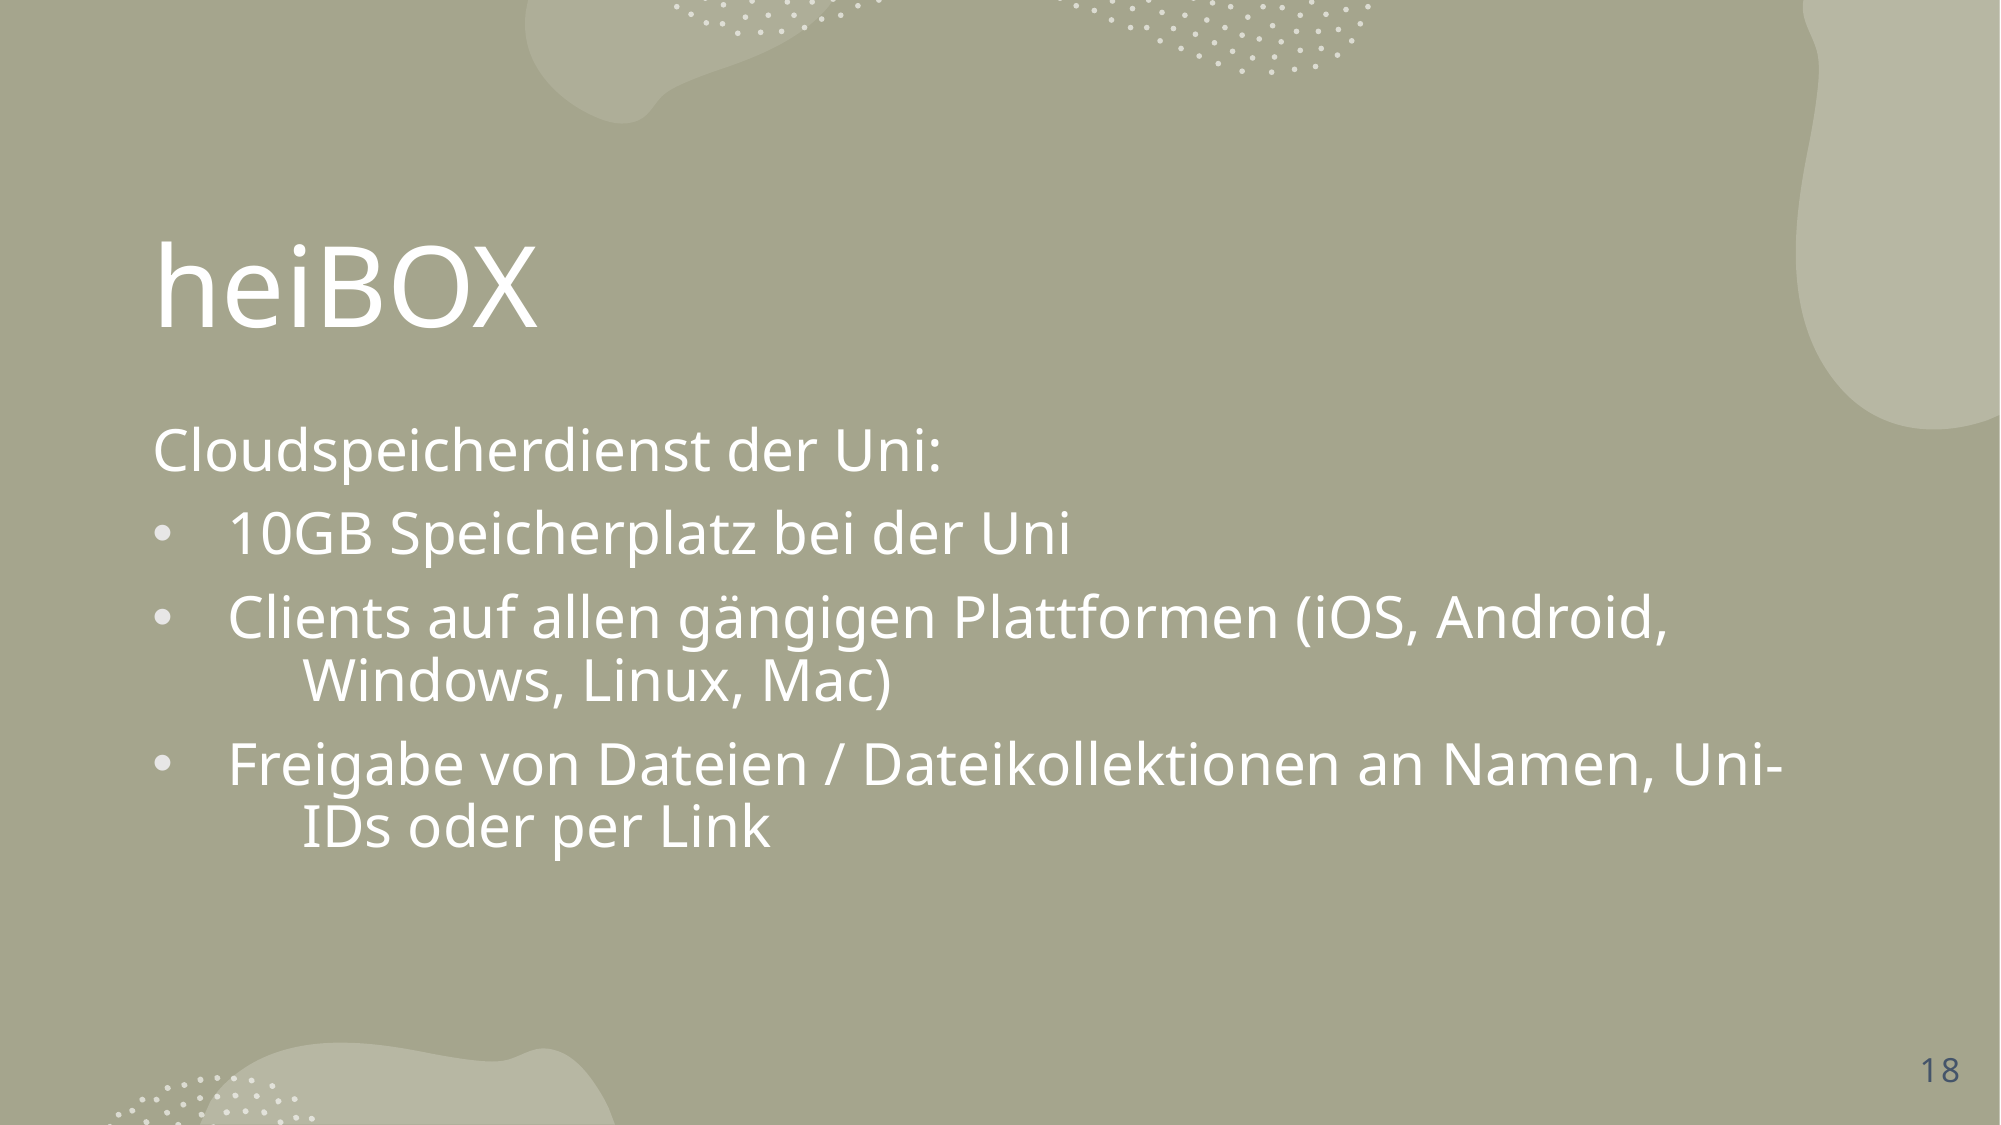

# heiBOX
Cloudspeicherdienst der Uni:
10GB Speicherplatz bei der Uni
Clients auf allen gängigen Plattformen (iOS, Android, Windows, Linux, Mac)
Freigabe von Dateien / Dateikollektionen an Namen, Uni-IDs oder per Link